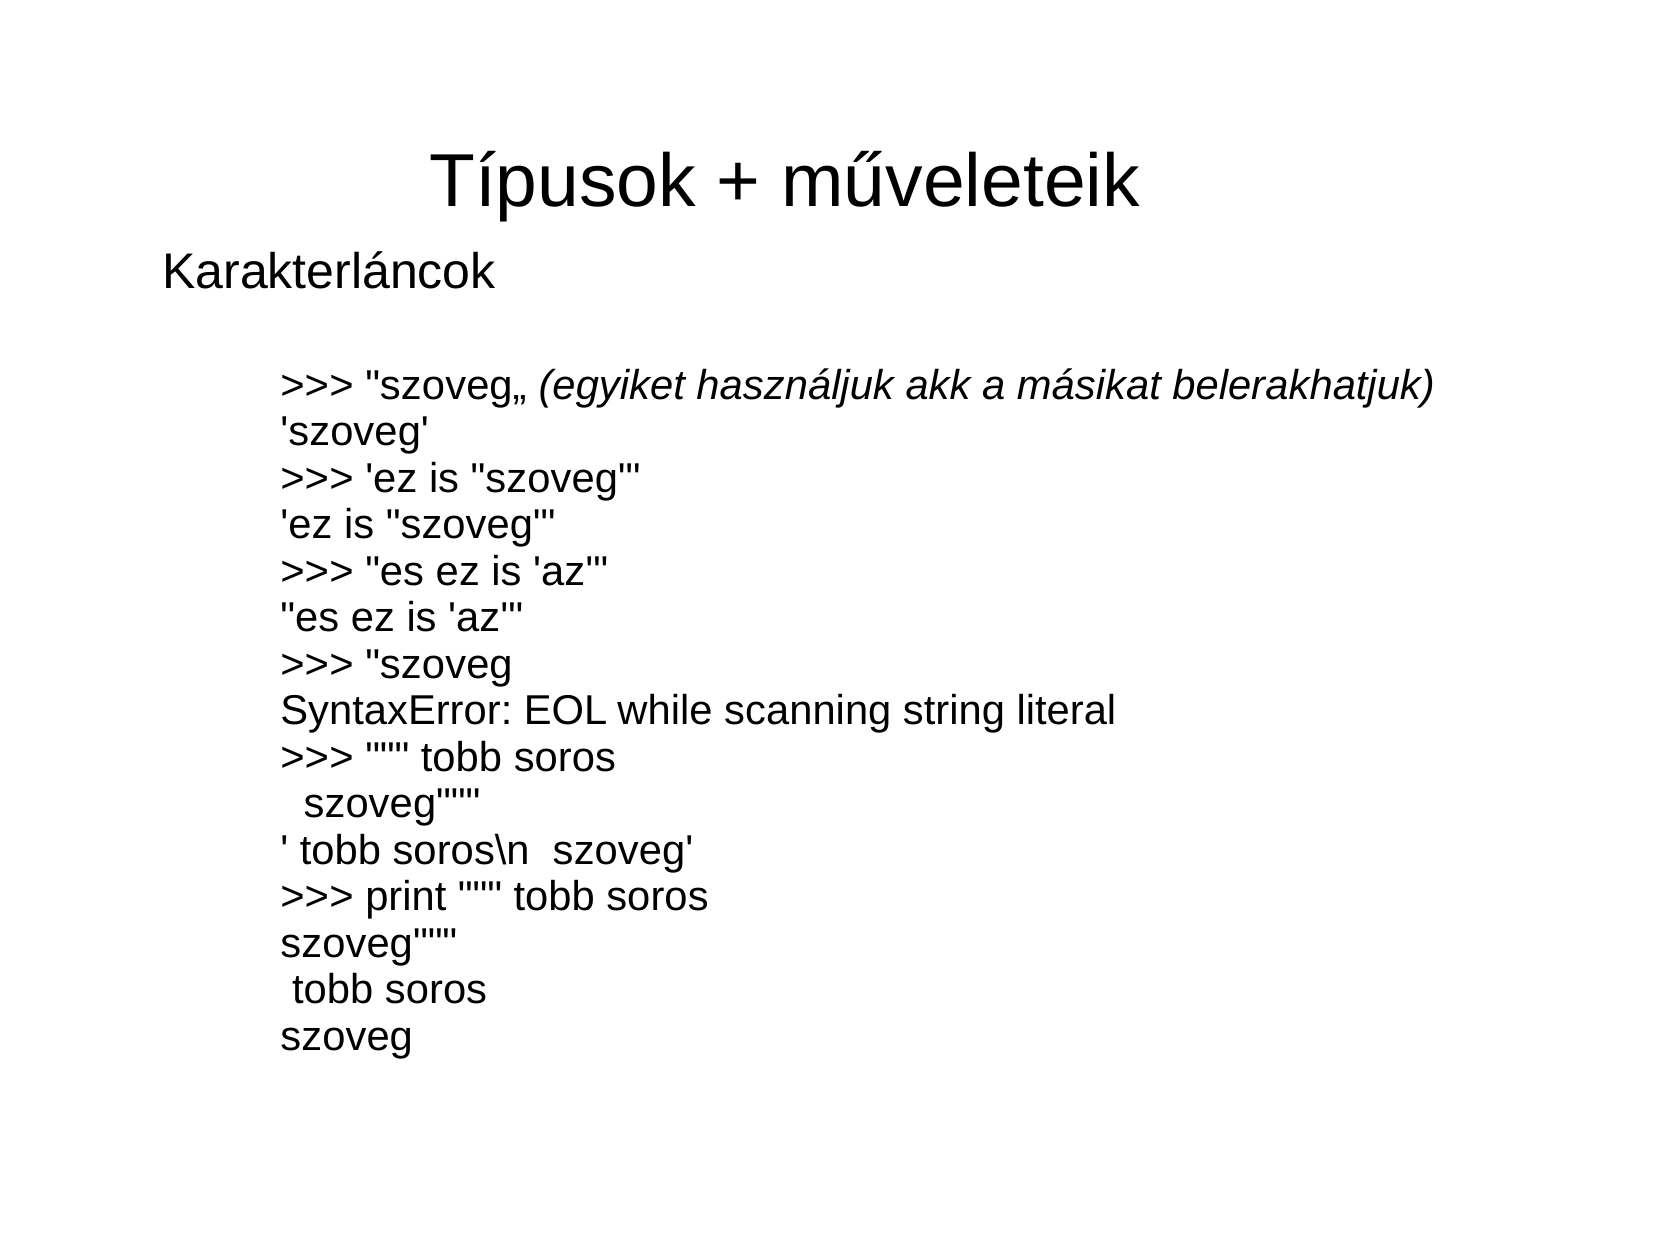

Típusok + műveleteik
Karakterláncok
>>> "szoveg„ (egyiket használjuk akk a másikat belerakhatjuk)
'szoveg'
>>> 'ez is "szoveg"'
'ez is "szoveg"'
>>> "es ez is 'az'"
"es ez is 'az'"
>>> "szoveg
SyntaxError: EOL while scanning string literal
>>> """ tobb soros
 szoveg"""
' tobb soros\n szoveg'
>>> print """ tobb soros
szoveg"""
 tobb soros
szoveg